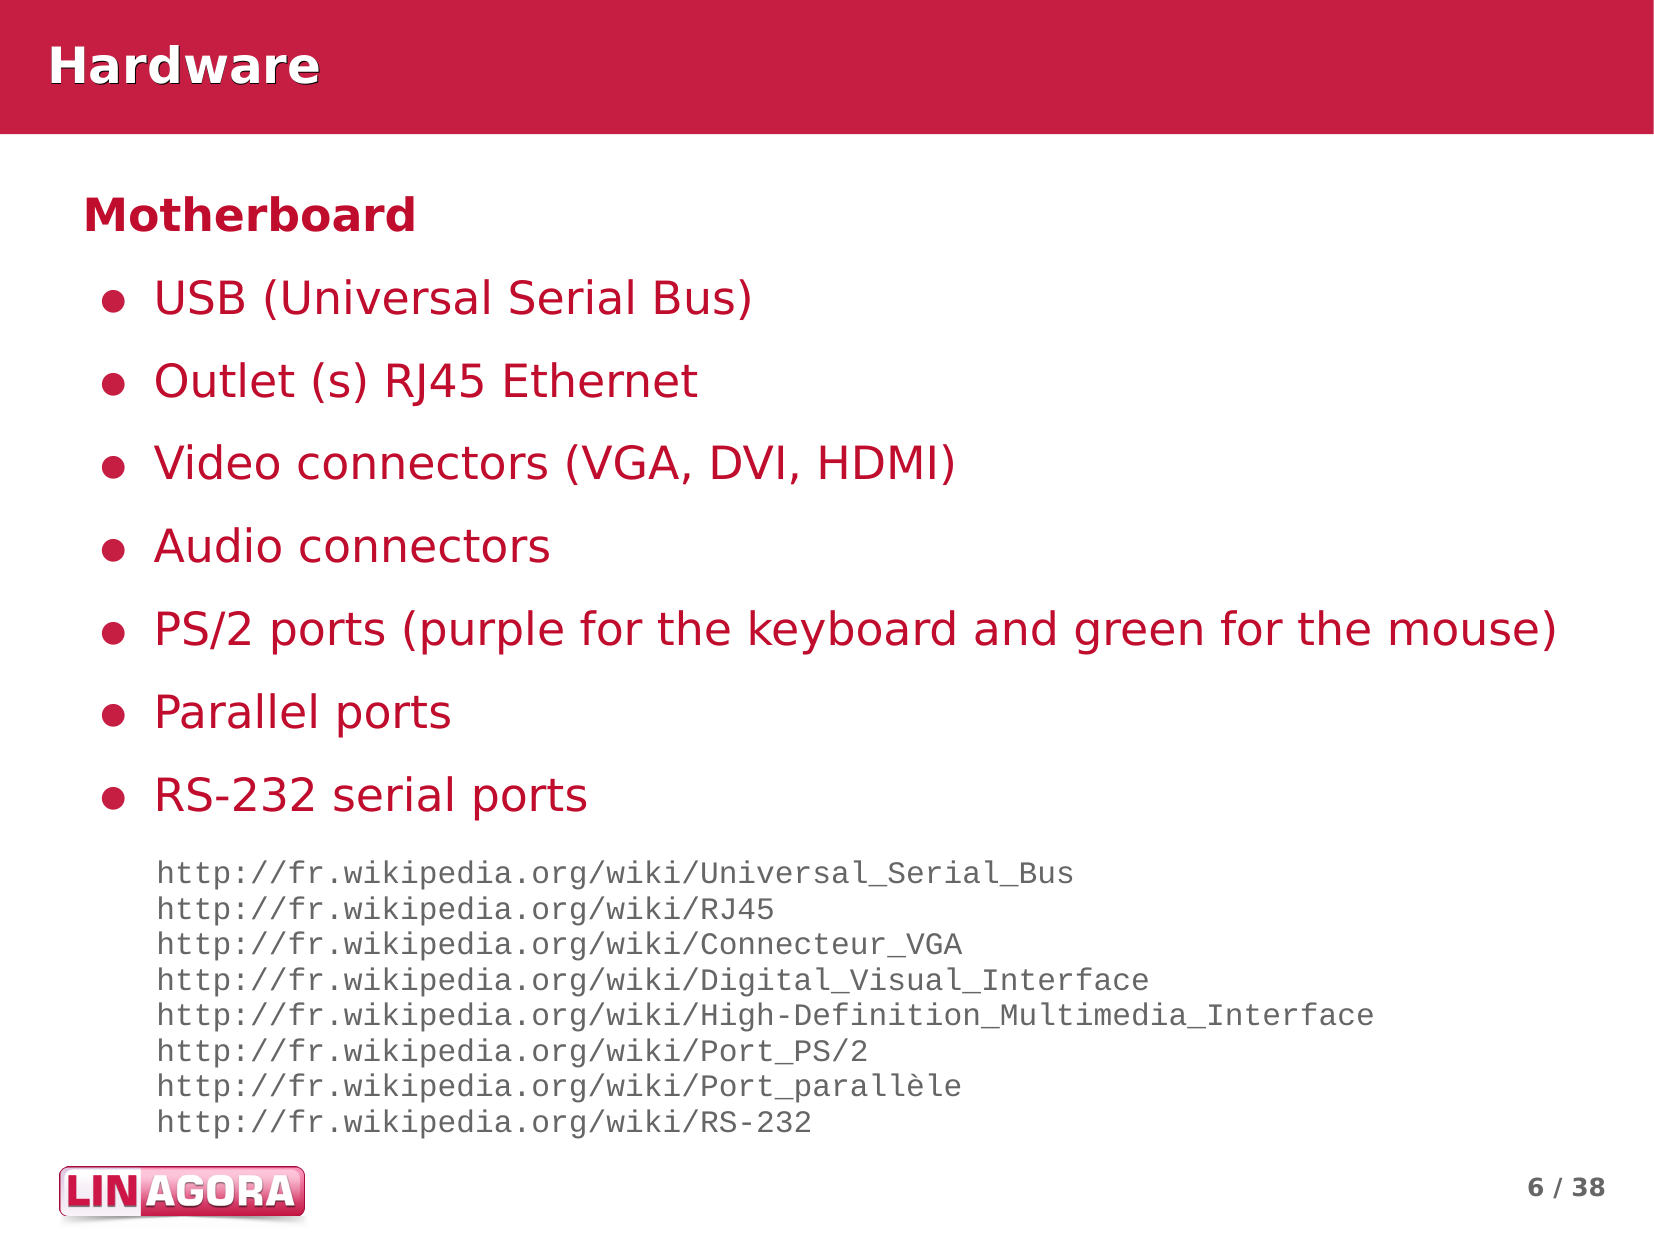

# Hardware
Motherboard
USB (Universal Serial Bus)
Outlet (s) RJ45 Ethernet
Video connectors (VGA, DVI, HDMI)
Audio connectors
PS/2 ports (purple for the keyboard and green for the mouse)
Parallel ports
RS-232 serial ports
http://fr.wikipedia.org/wiki/Universal_Serial_Bus
http://fr.wikipedia.org/wiki/RJ45
http://fr.wikipedia.org/wiki/Connecteur_VGA
http://fr.wikipedia.org/wiki/Digital_Visual_Interface
http://fr.wikipedia.org/wiki/High-Definition_Multimedia_Interface
http://fr.wikipedia.org/wiki/Port_PS/2
http://fr.wikipedia.org/wiki/Port_parallèle
http://fr.wikipedia.org/wiki/RS-232